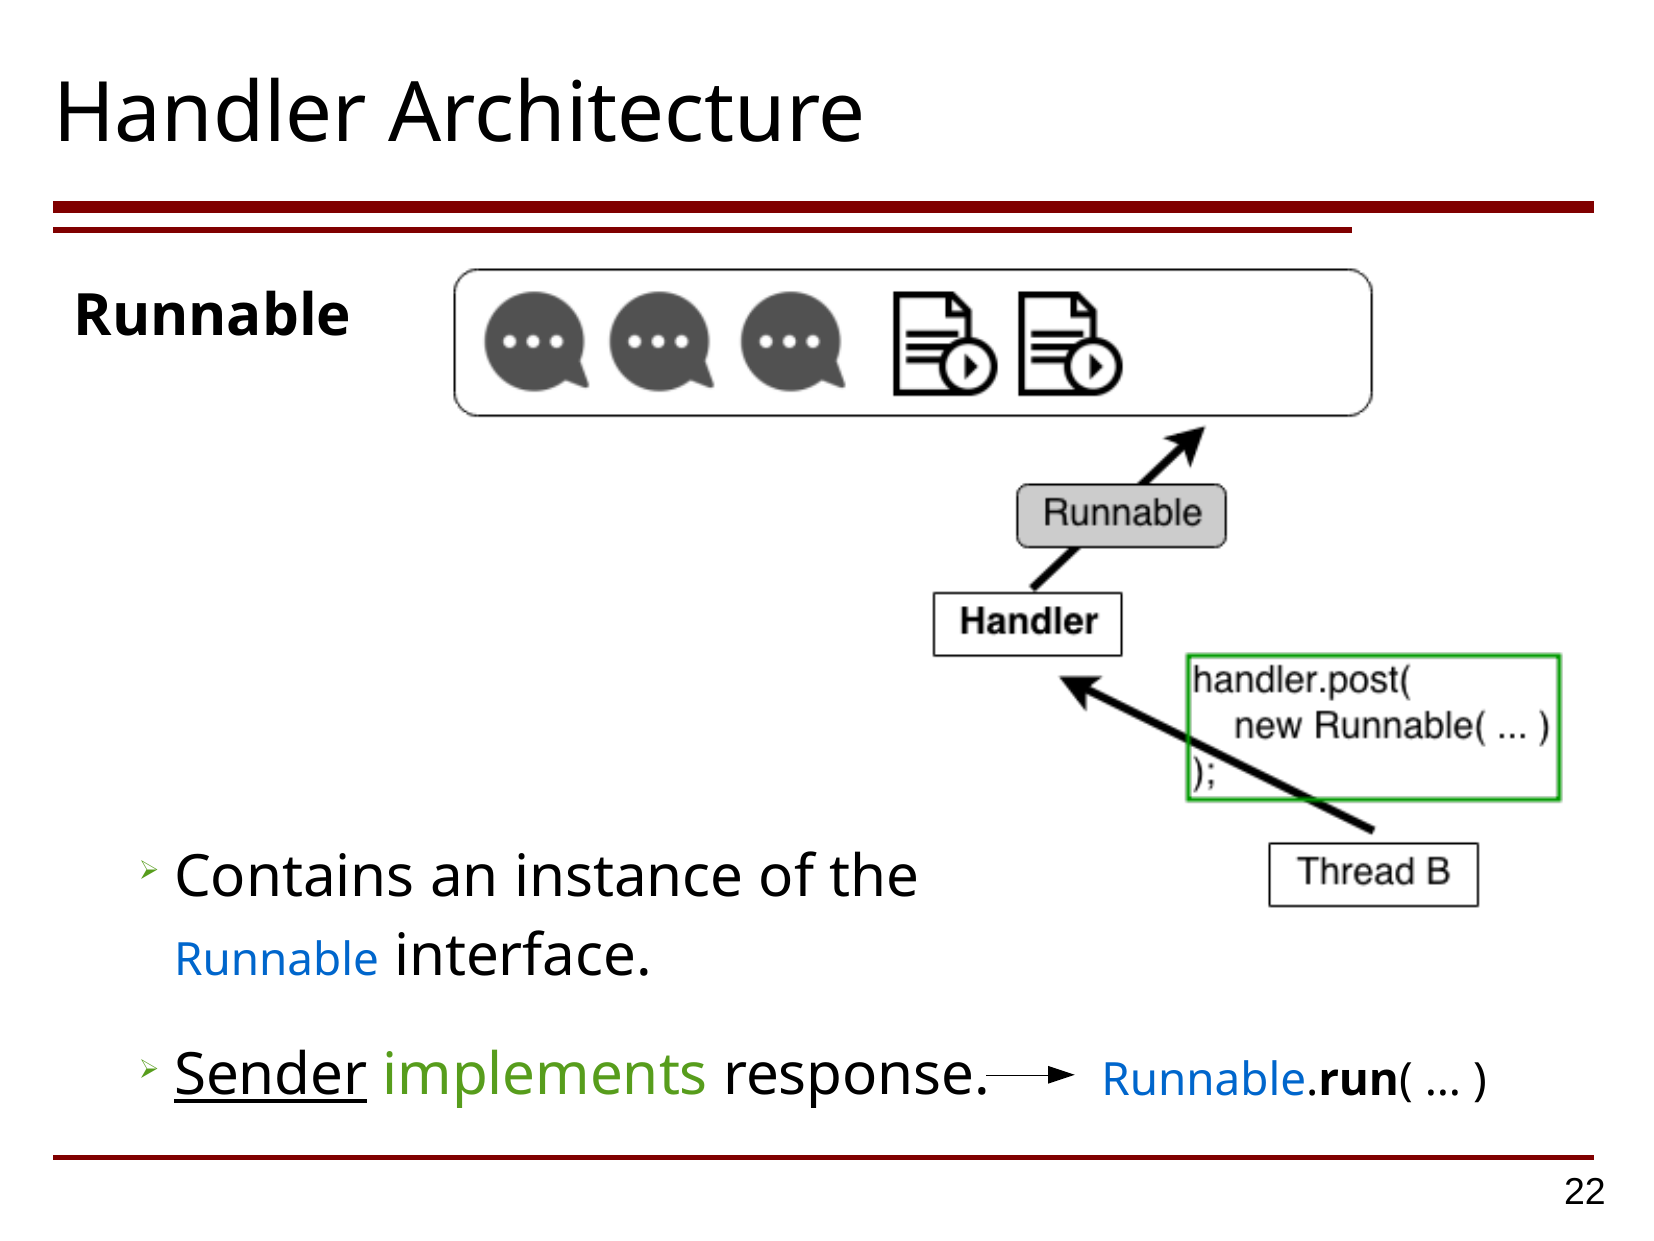

# Handler Architecture
Runnable
Contains an instance of the Runnable interface.
Sender implements response.
Runnable.run( … )